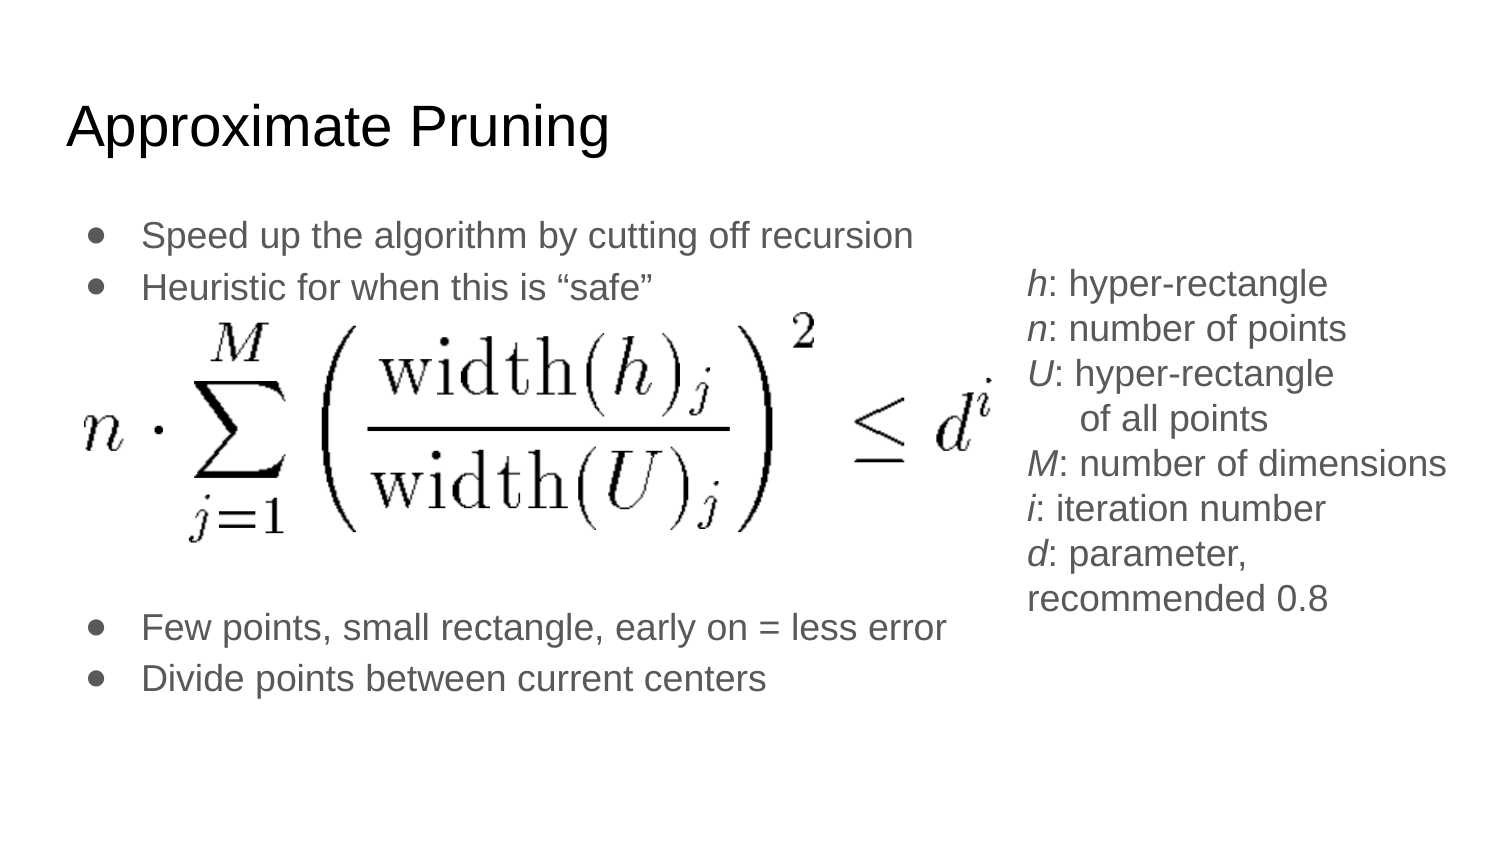

# Approximate Pruning
Speed up the algorithm by cutting off recursion
Heuristic for when this is “safe”
Few points, small rectangle, early on = less error
Divide points between current centers
h: hyper-rectangle
n: number of points
U: hyper-rectangle
 of all points
M: number of dimensions
i: iteration number
d: parameter, recommended 0.8